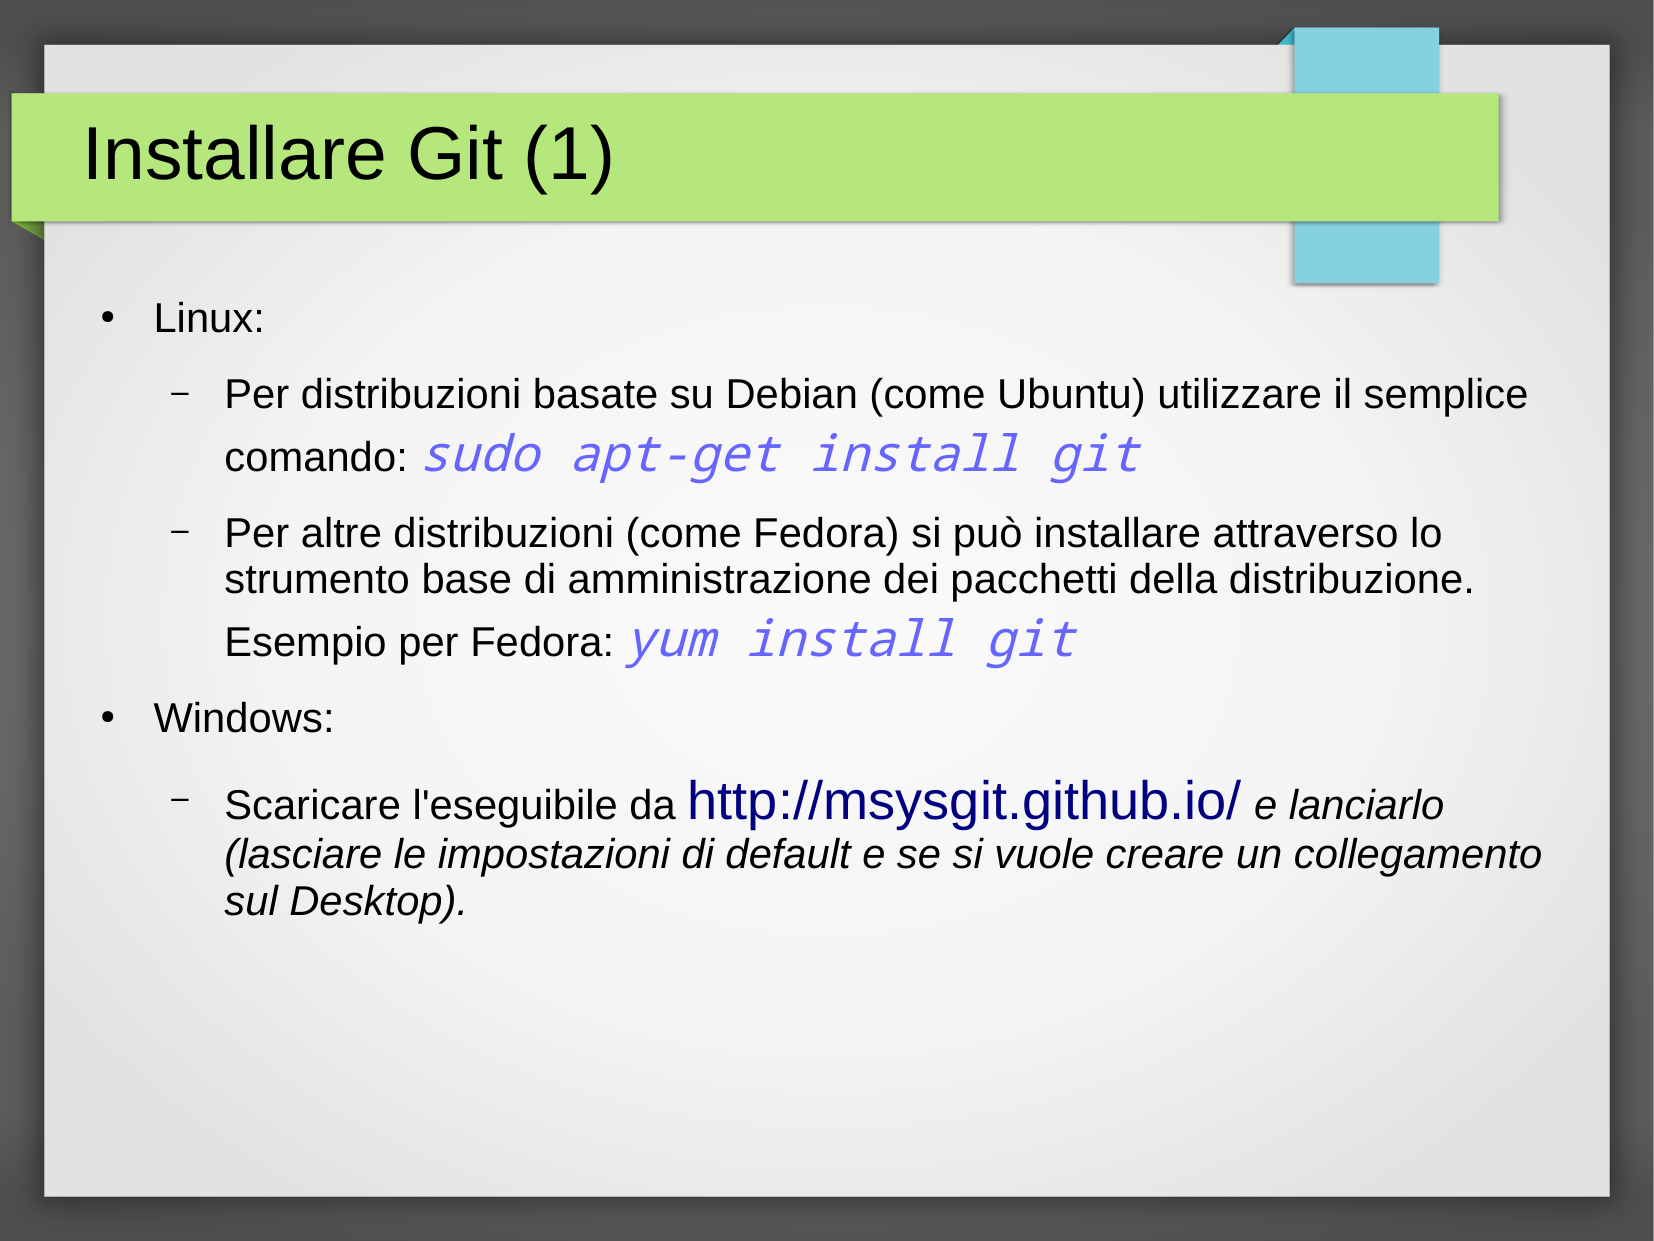

# Installare Git (1)
Linux:
Per distribuzioni basate su Debian (come Ubuntu) utilizzare il semplice comando: sudo apt-get install git
Per altre distribuzioni (come Fedora) si può installare attraverso lo strumento base di amministrazione dei pacchetti della distribuzione. Esempio per Fedora: yum install git
Windows:
Scaricare l'eseguibile da http://msysgit.github.io/ e lanciarlo (lasciare le impostazioni di default e se si vuole creare un collegamento sul Desktop).